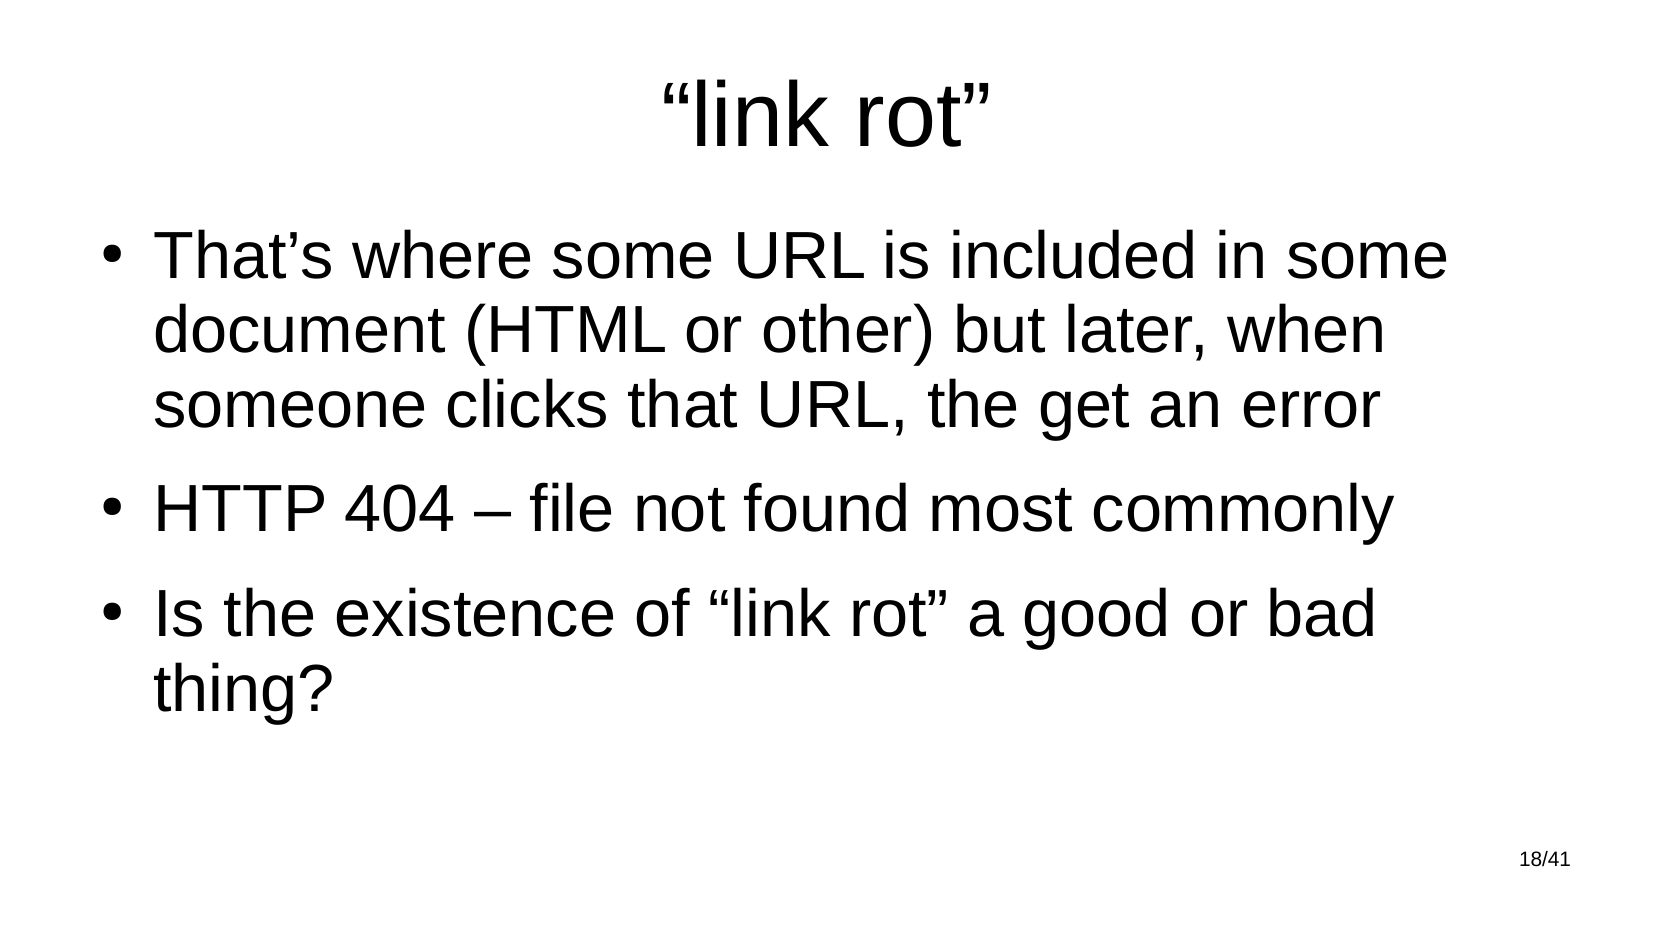

# “link rot”
That’s where some URL is included in some document (HTML or other) but later, when someone clicks that URL, the get an error
HTTP 404 – file not found most commonly
Is the existence of “link rot” a good or bad thing?
18